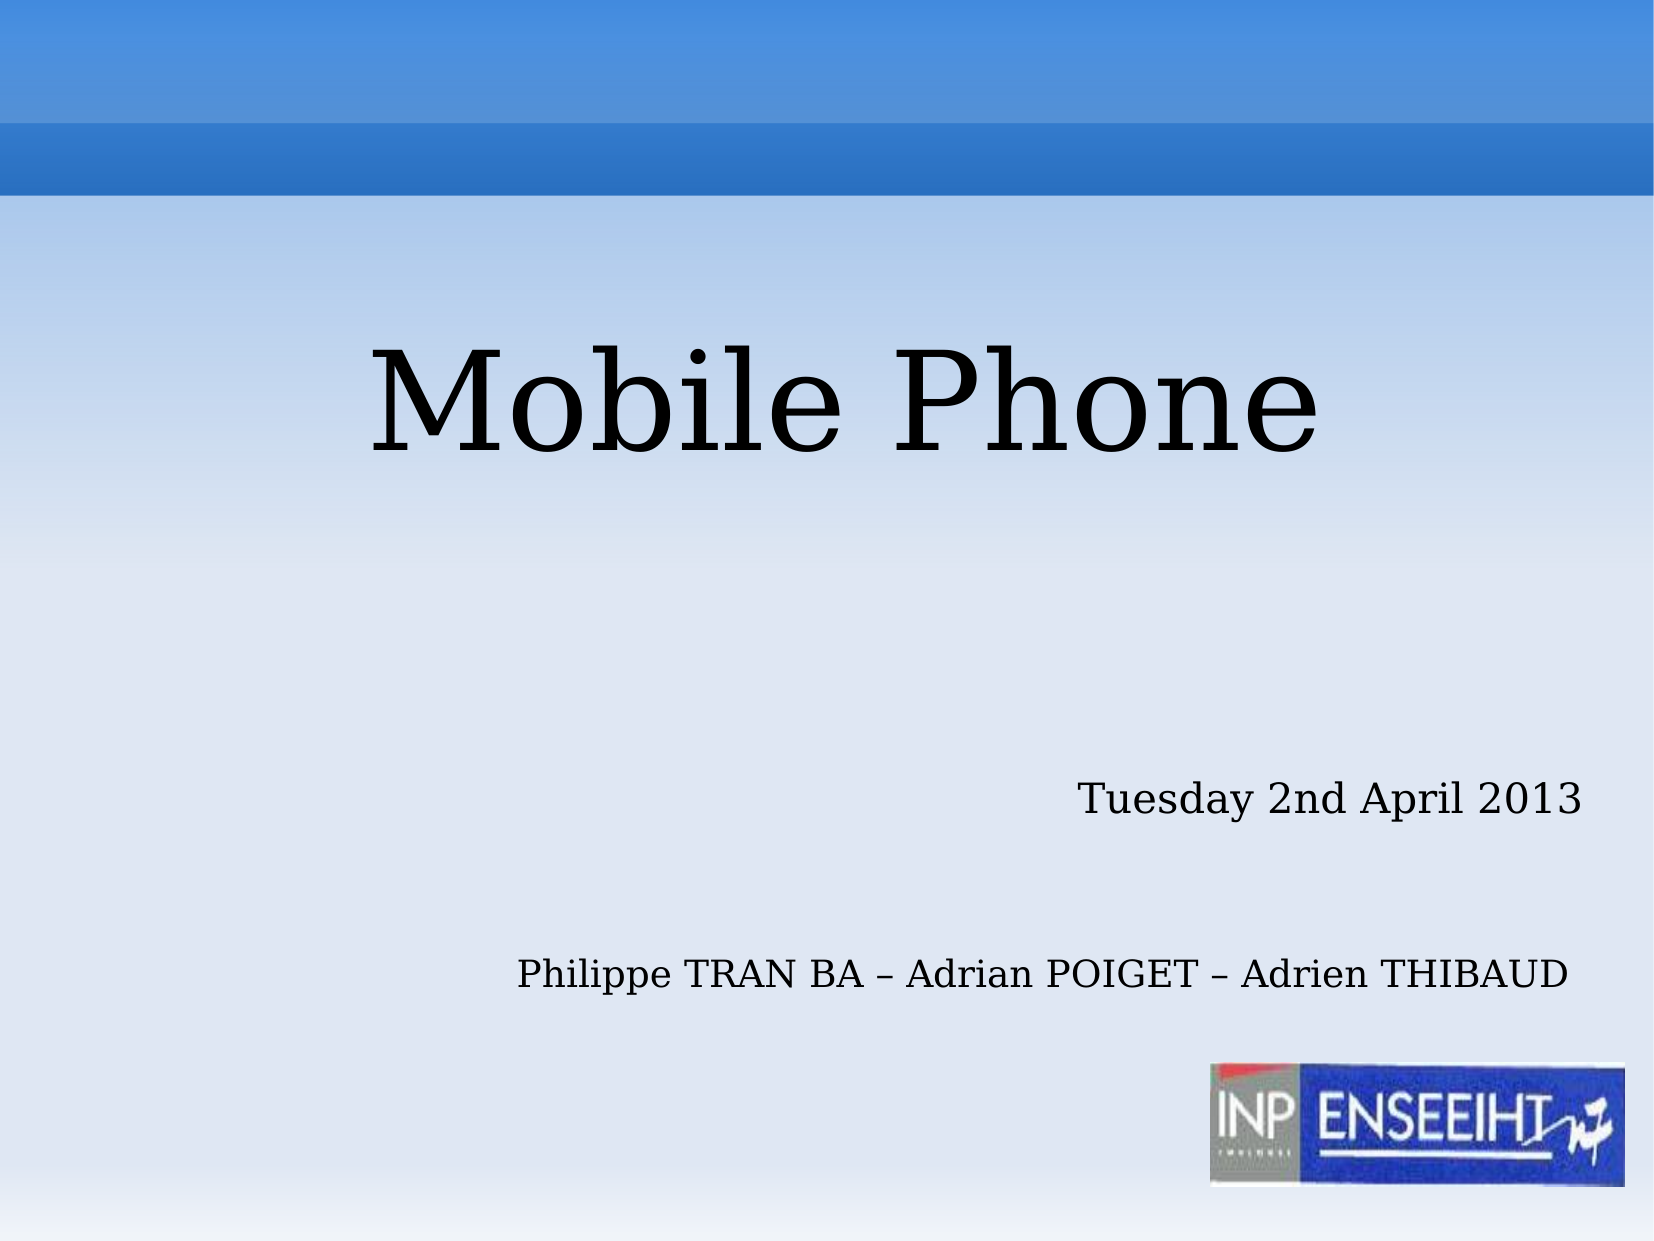

#
Mobile Phone
Tuesday 2nd April 2013
Philippe TRAN BA – Adrian POIGET – Adrien THIBAUD